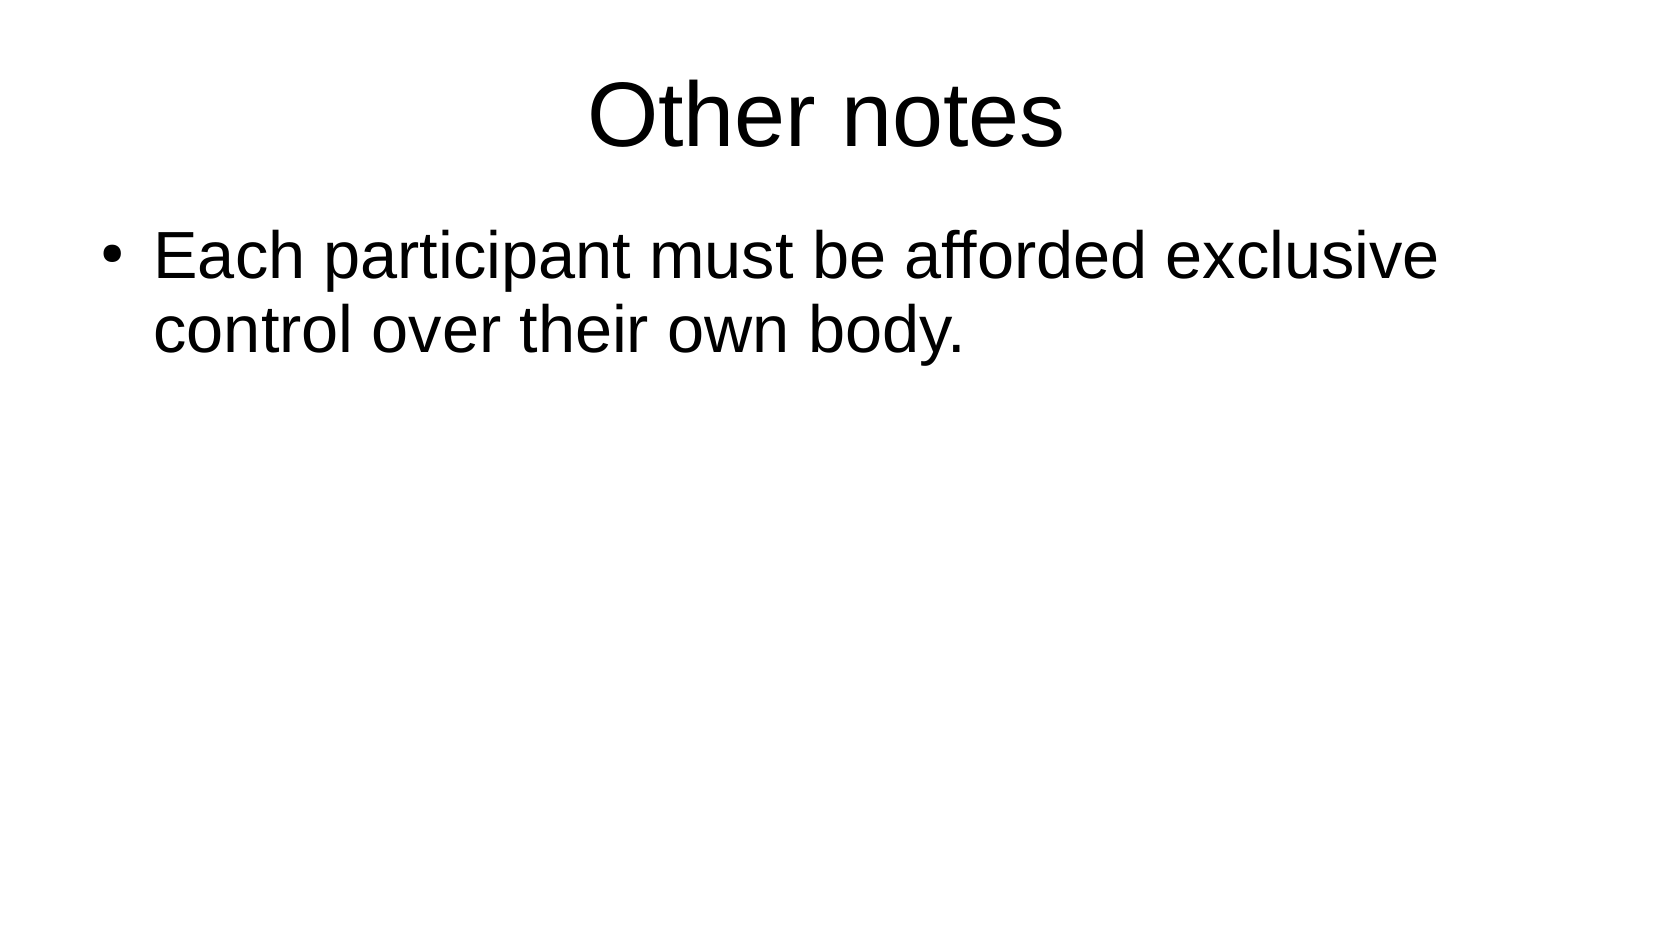

# Other notes
Each participant must be afforded exclusive control over their own body.